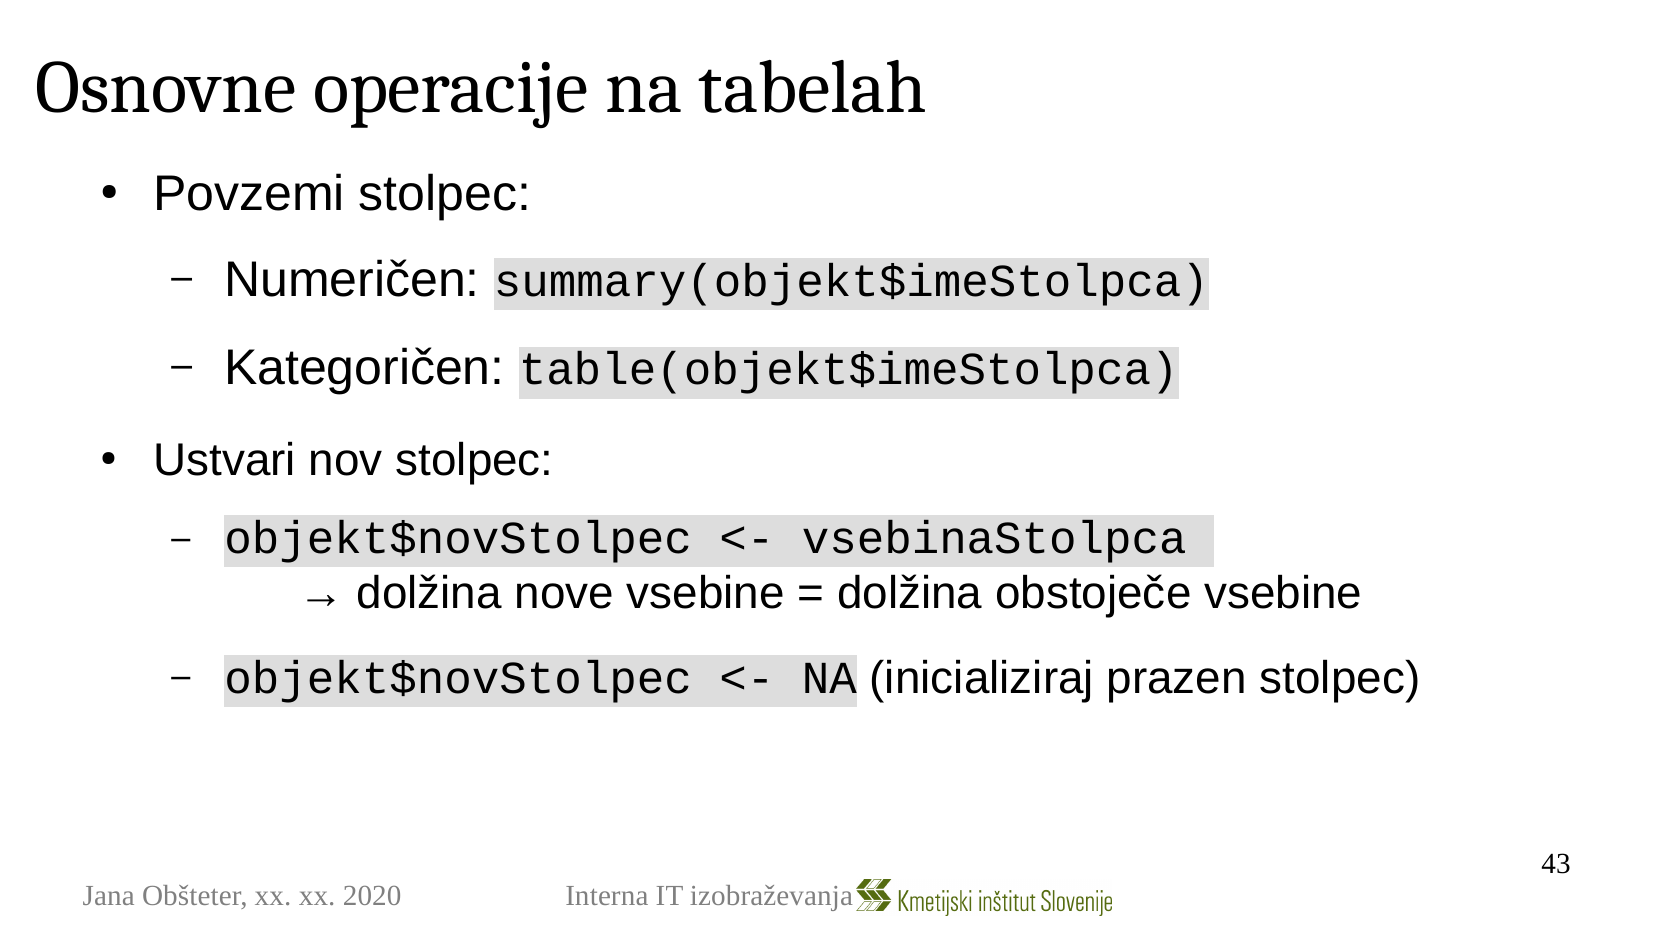

# Osnovne operacije na tabelah
Povzemi stolpec:
Numeričen: summary(objekt$imeStolpca)
Kategoričen: table(objekt$imeStolpca)
Ustvari nov stolpec:
objekt$novStolpec <- vsebinaStolpca
	→ dolžina nove vsebine = dolžina obstoječe vsebine
objekt$novStolpec <- NA (inicializiraj prazen stolpec)
43